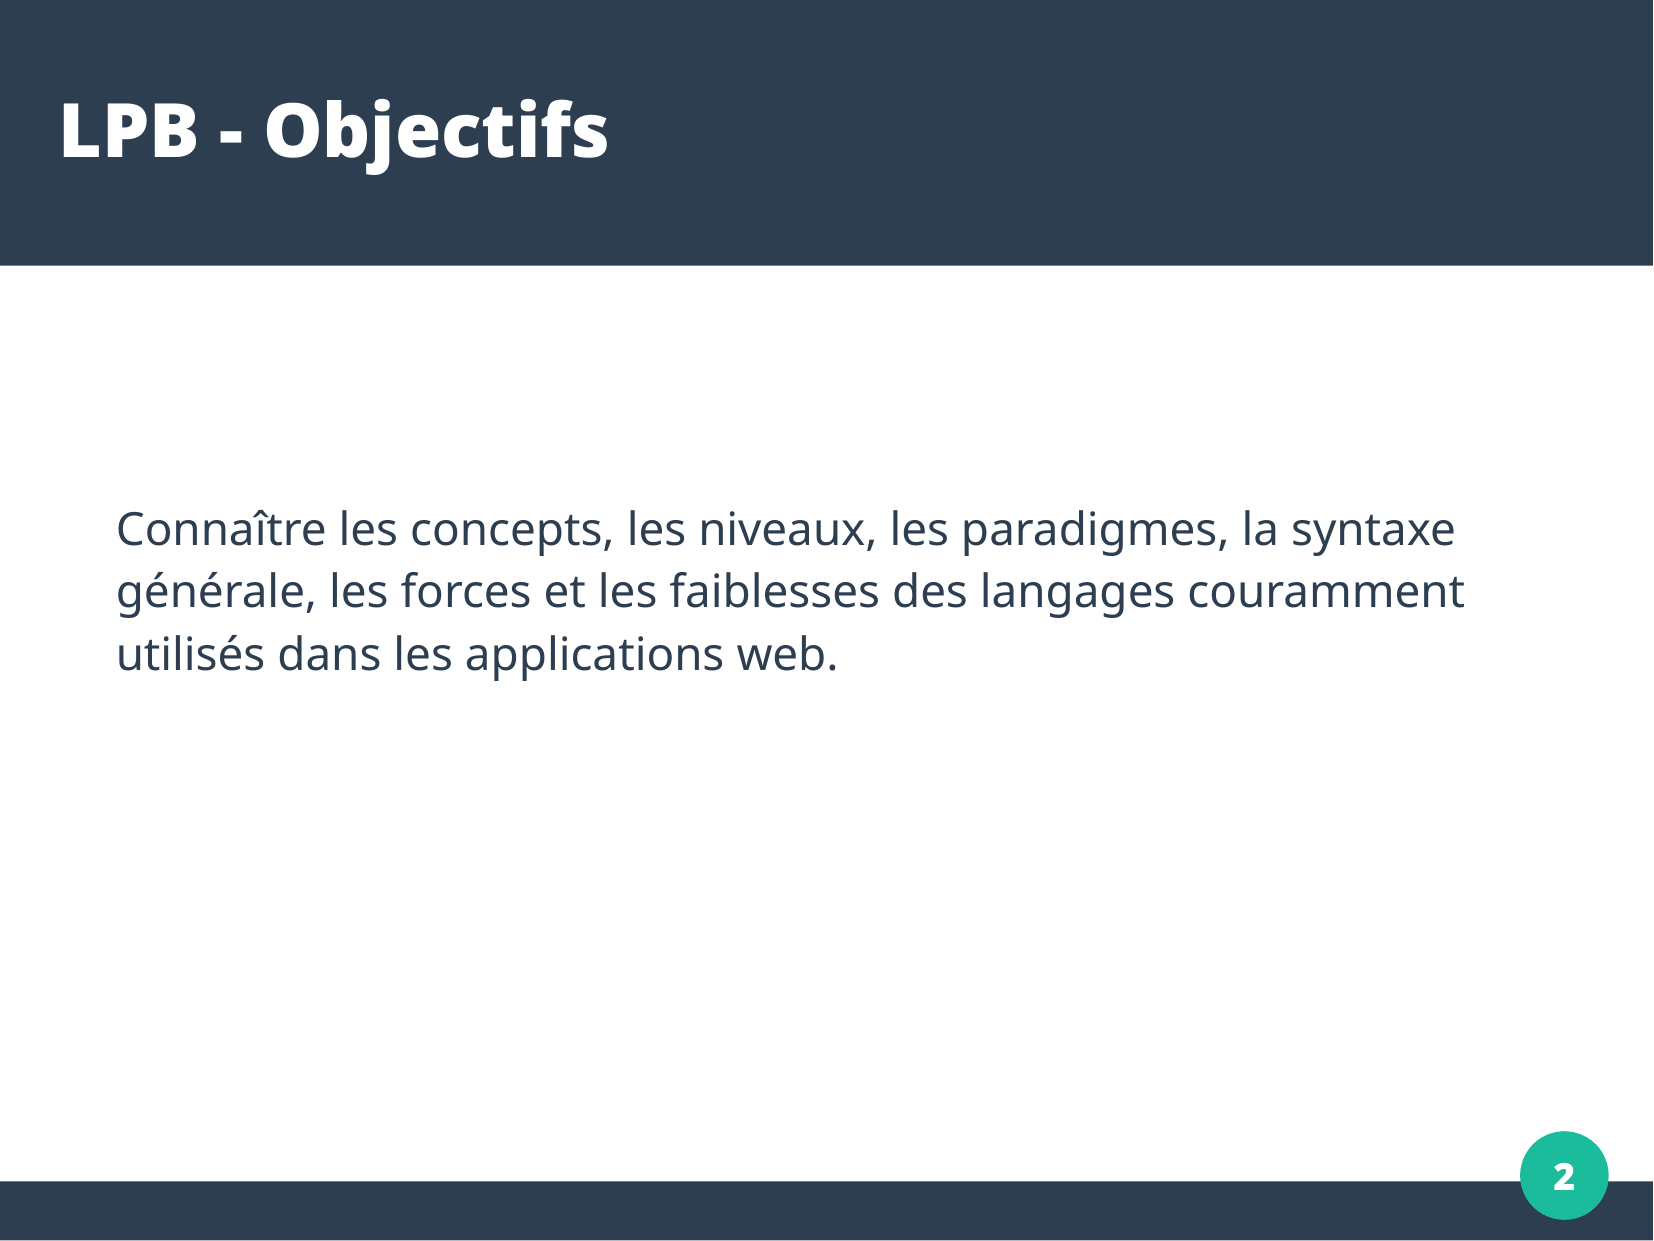

# LPB - Objectifs
Connaître les concepts, les niveaux, les paradigmes, la syntaxe générale, les forces et les faiblesses des langages couramment utilisés dans les applications web.
2